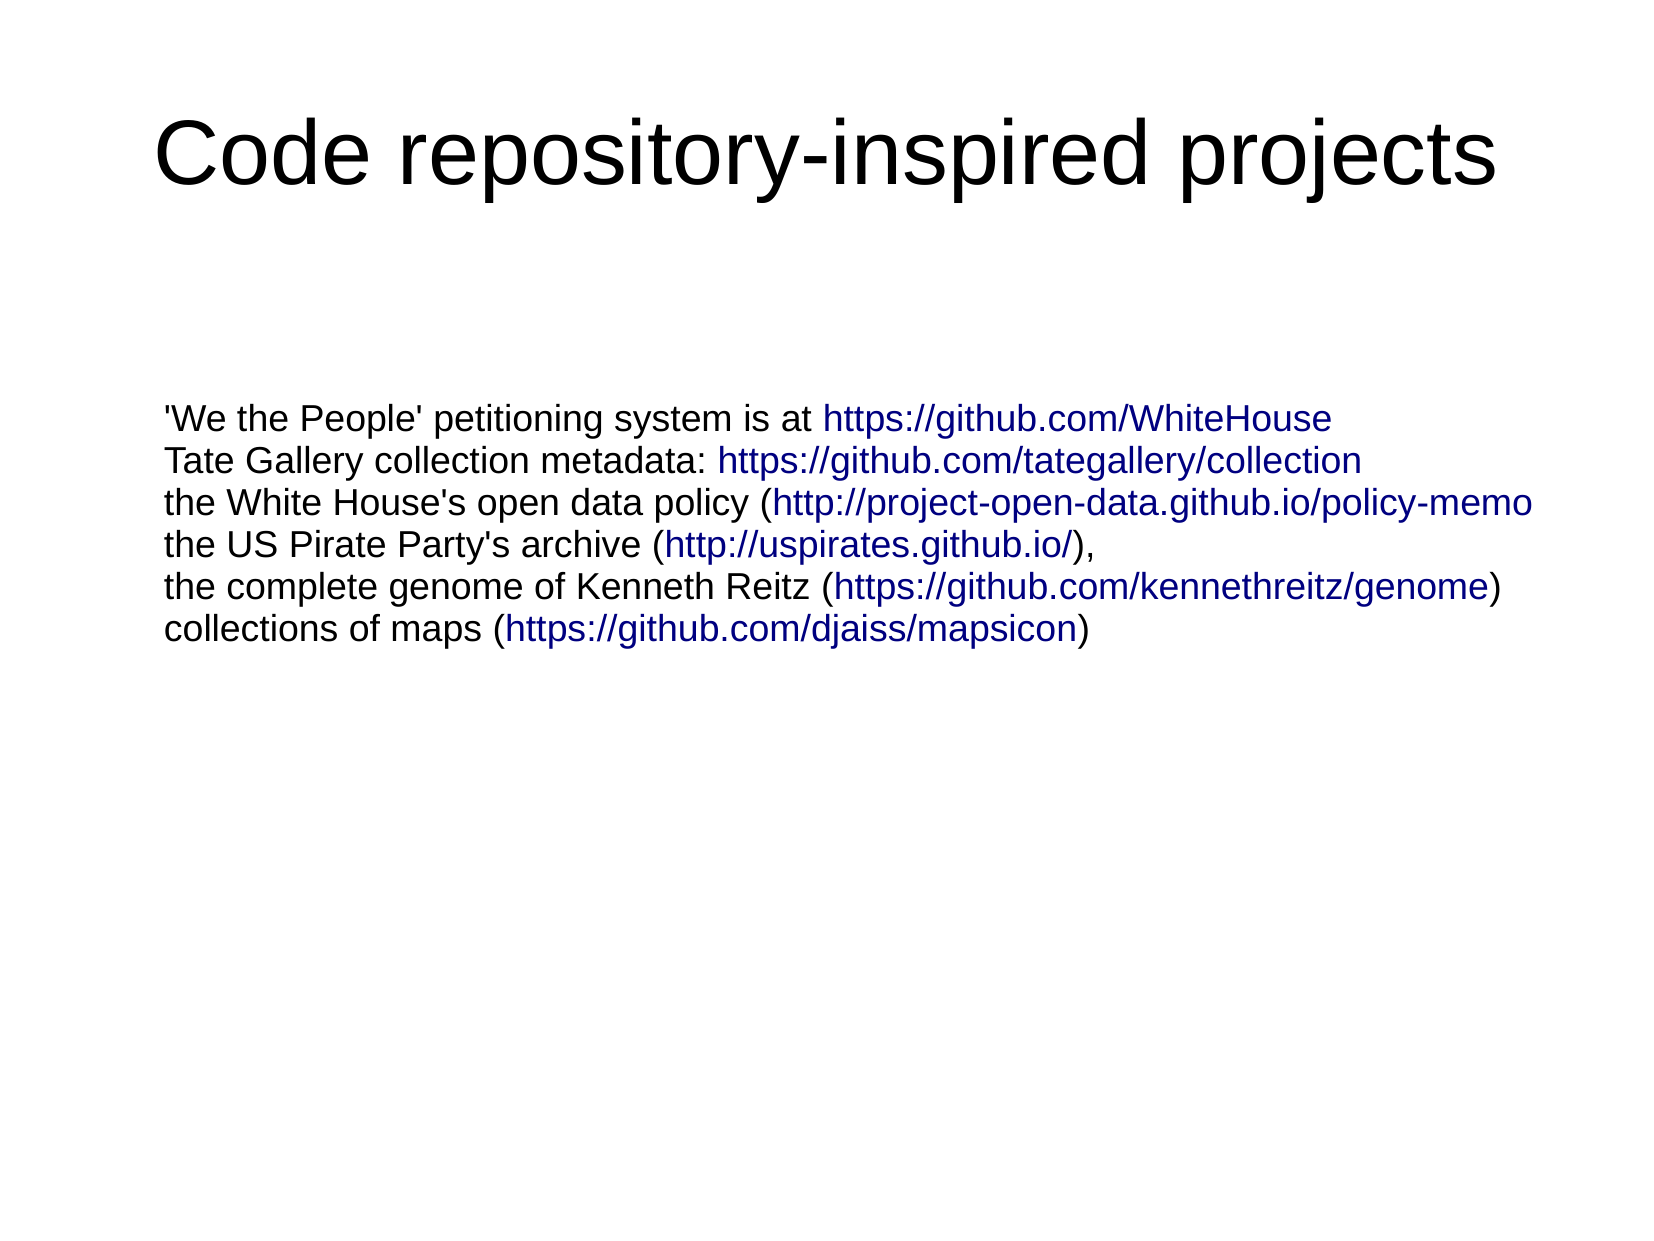

# Code repository-inspired projects
'We the People' petitioning system is at https://github.com/WhiteHouse
Tate Gallery collection metadata: https://github.com/tategallery/collection
the White House's open data policy (http://project-open-data.github.io/policy-memo
the US Pirate Party's archive (http://uspirates.github.io/),
the complete genome of Kenneth Reitz (https://github.com/kennethreitz/genome)
collections of maps (https://github.com/djaiss/mapsicon)